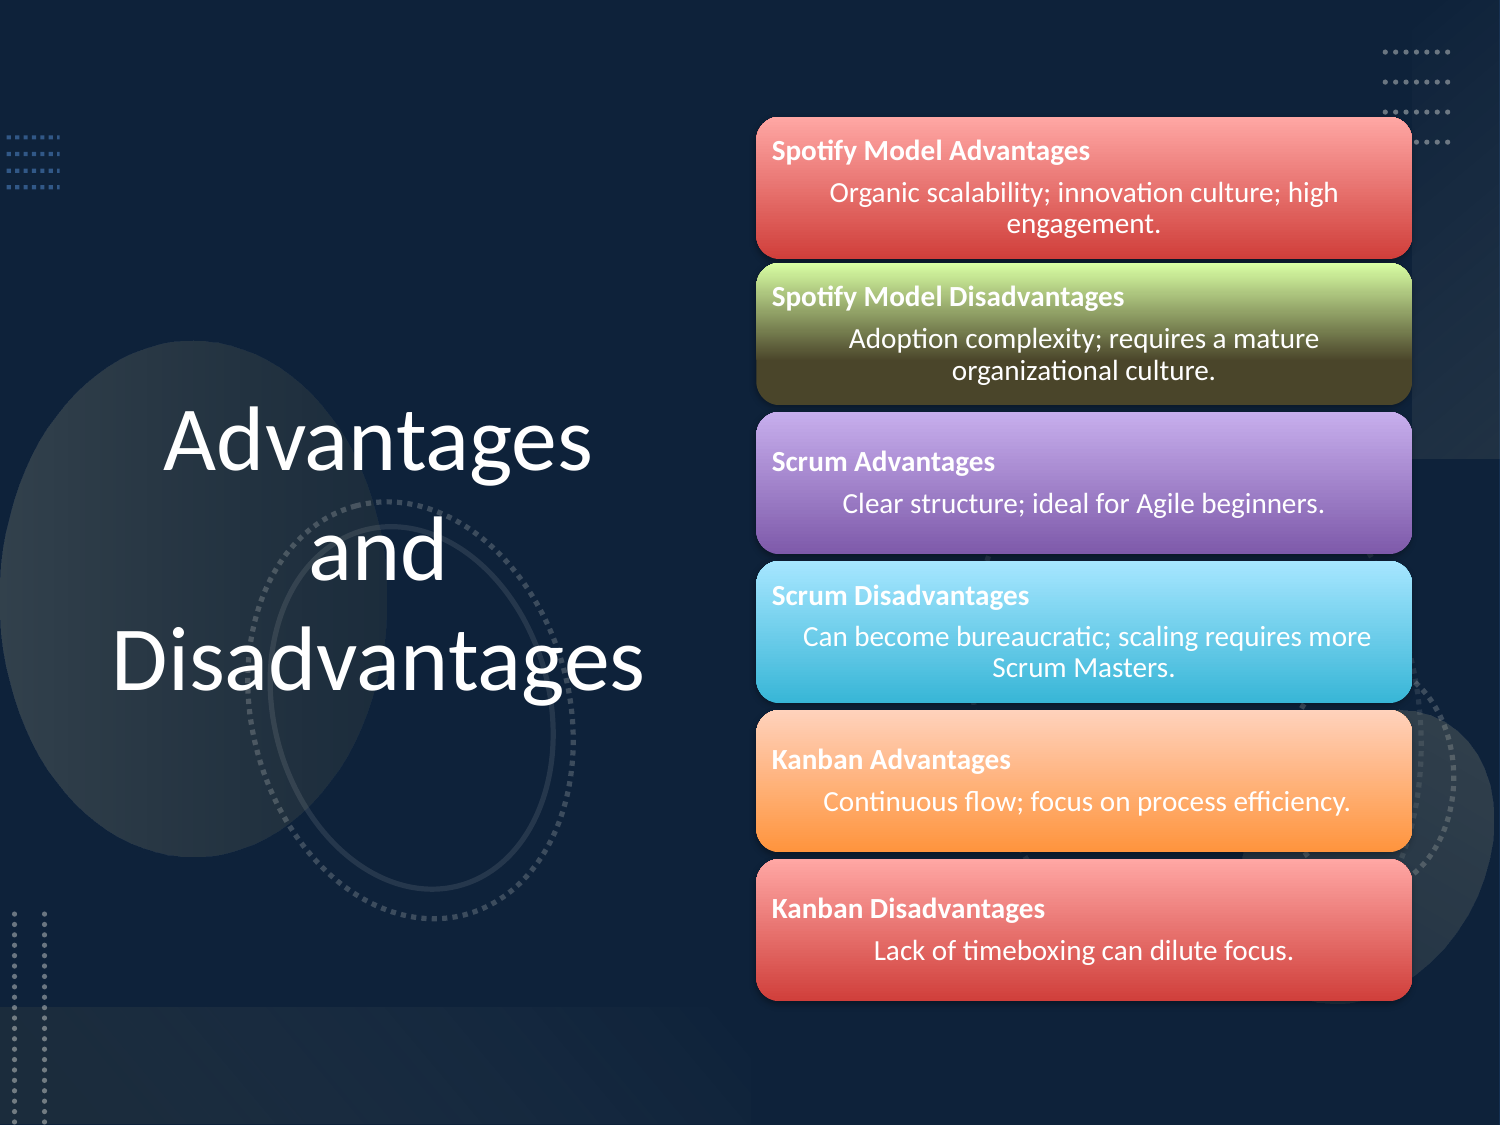

# Advantages and Disadvantages
Spotify Model Advantages
Organic scalability; innovation culture; high engagement.
Spotify Model Disadvantages
Adoption complexity; requires a mature organizational culture.
Scrum Advantages
Clear structure; ideal for Agile beginners.
Scrum Disadvantages
 Can become bureaucratic; scaling requires more Scrum Masters.
Kanban Advantages
 Continuous flow; focus on process efficiency.
Kanban Disadvantages
Lack of timeboxing can dilute focus.